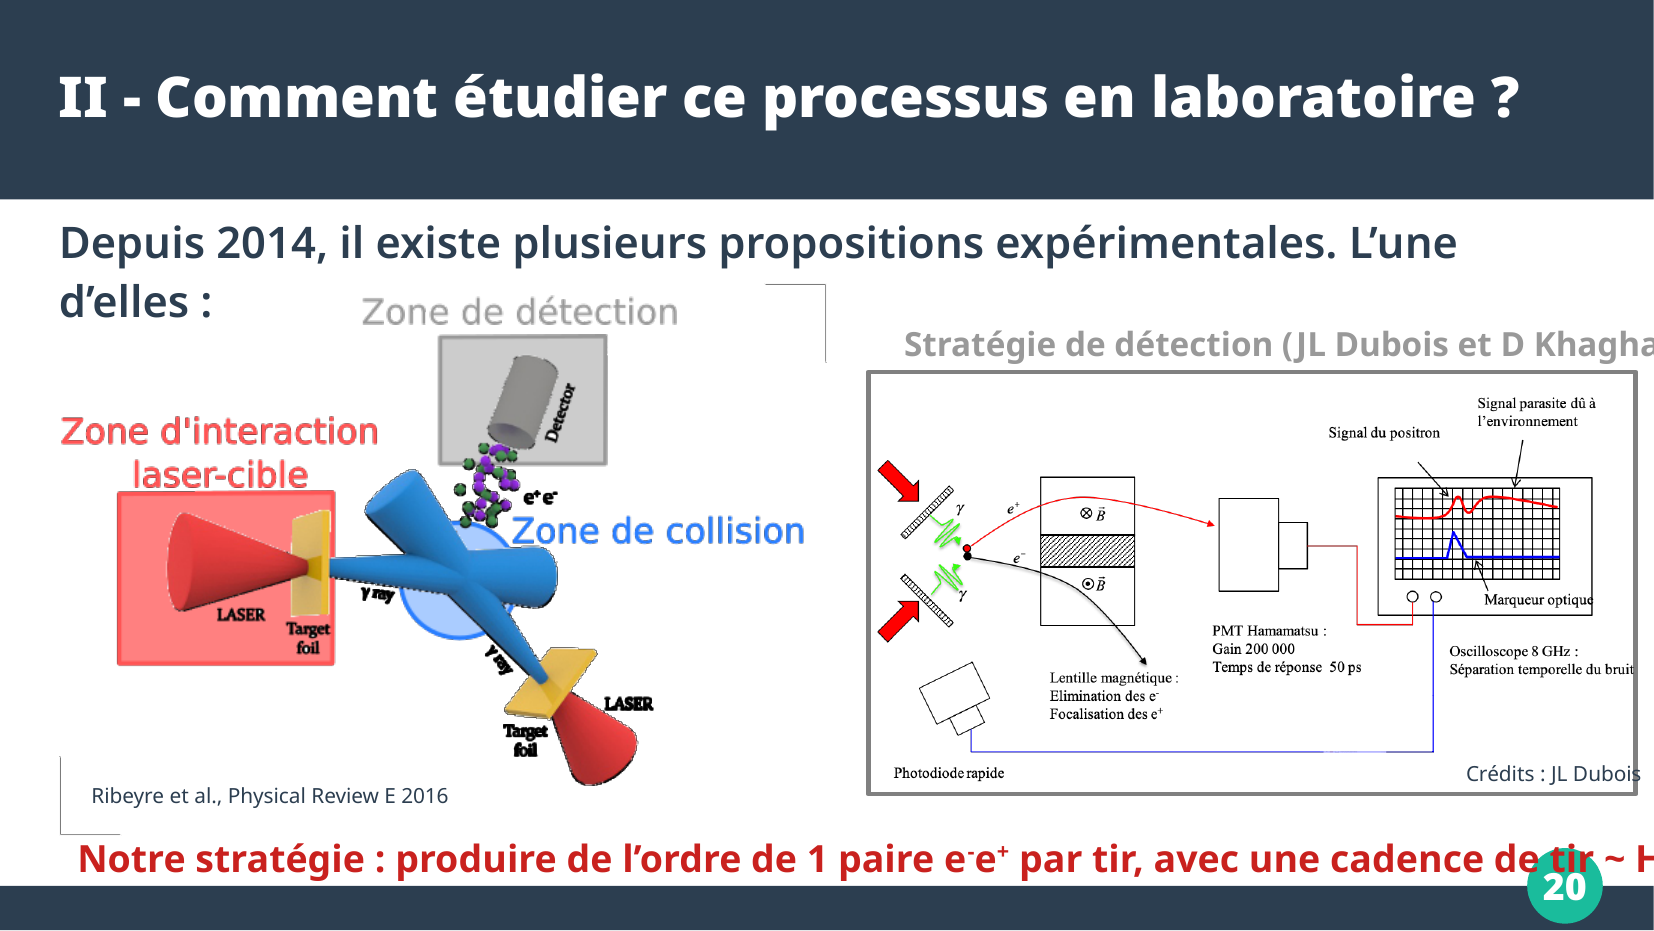

# II - Comment étudier ce processus en laboratoire ?
Depuis 2014, il existe plusieurs propositions expérimentales. L’une d’elles :
Stratégie de détection (JL Dubois et D Khaghani)
Crédits : JL Dubois
Ribeyre et al., Physical Review E 2016
Notre stratégie : produire de l’ordre de 1 paire e-e+ par tir, avec une cadence de tir ~ Hz